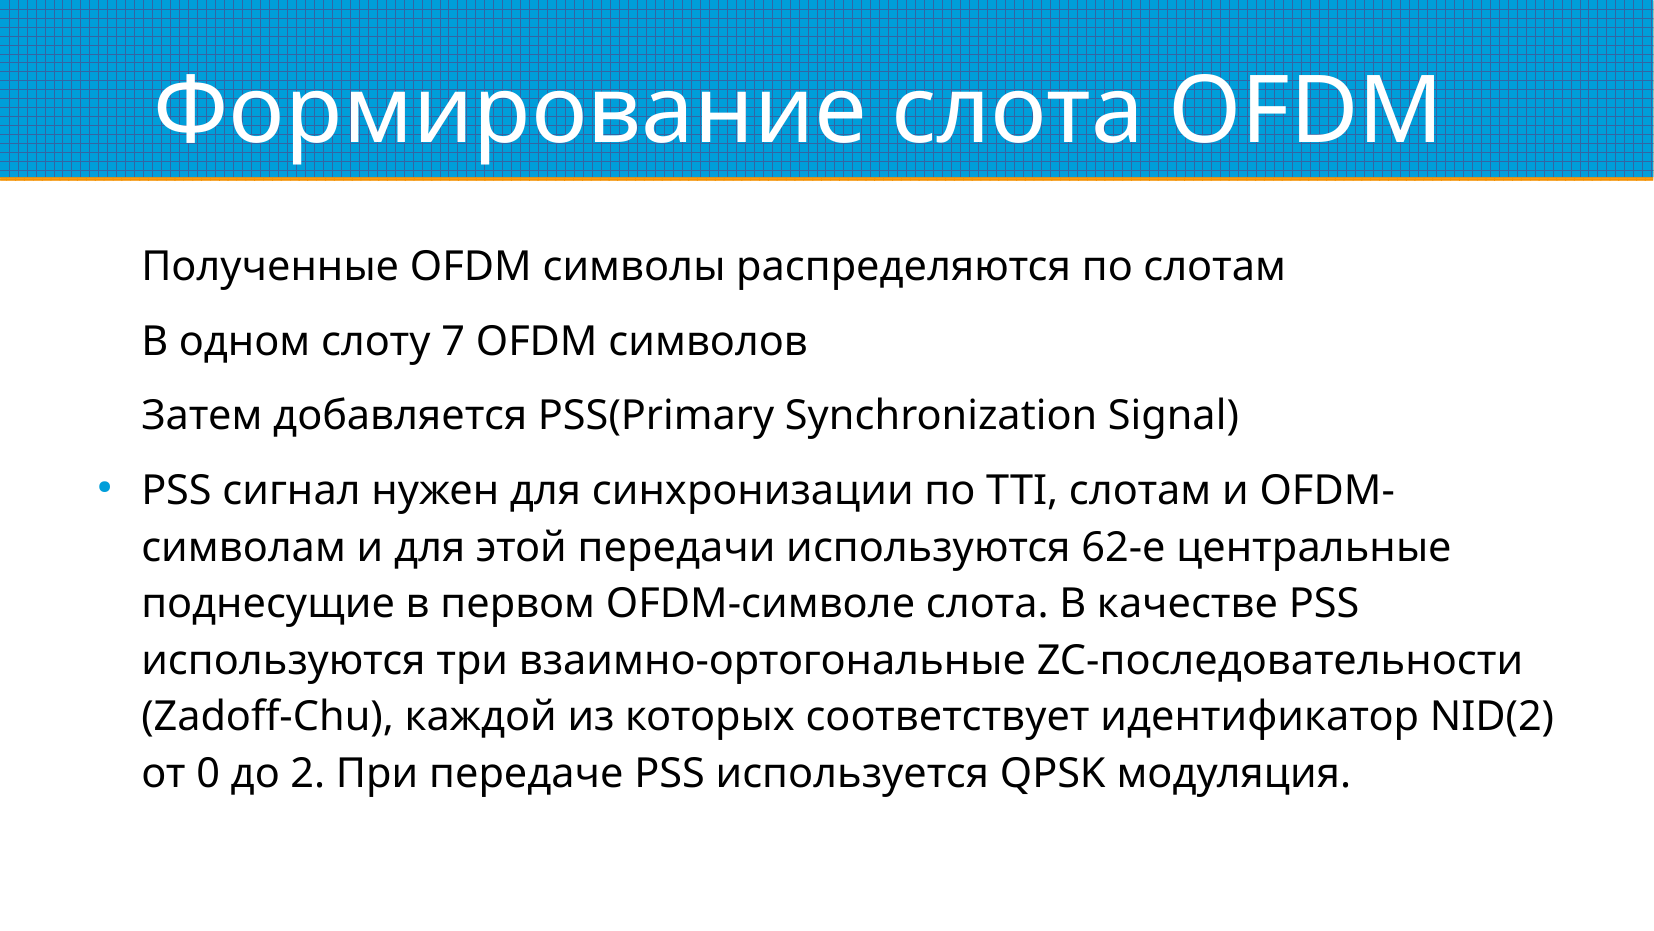

# Формирование слота OFDM
Полученные OFDM символы распределяются по слотам
В одном слоту 7 OFDM символов
Затем добавляется PSS(Primary Synchronization Signal)
PSS сигнал нужен для синхронизации по TTI, слотам и OFDM-символам и для этой передачи используются 62-е центральные поднесущие в первом OFDM-символе слота. В качестве PSS используются три взаимно-ортогональные ZC-последовательности (Zadoff-Chu), каждой из которых соответствует идентификатор NID(2) от 0 до 2. При передаче PSS используется QPSK модуляция.